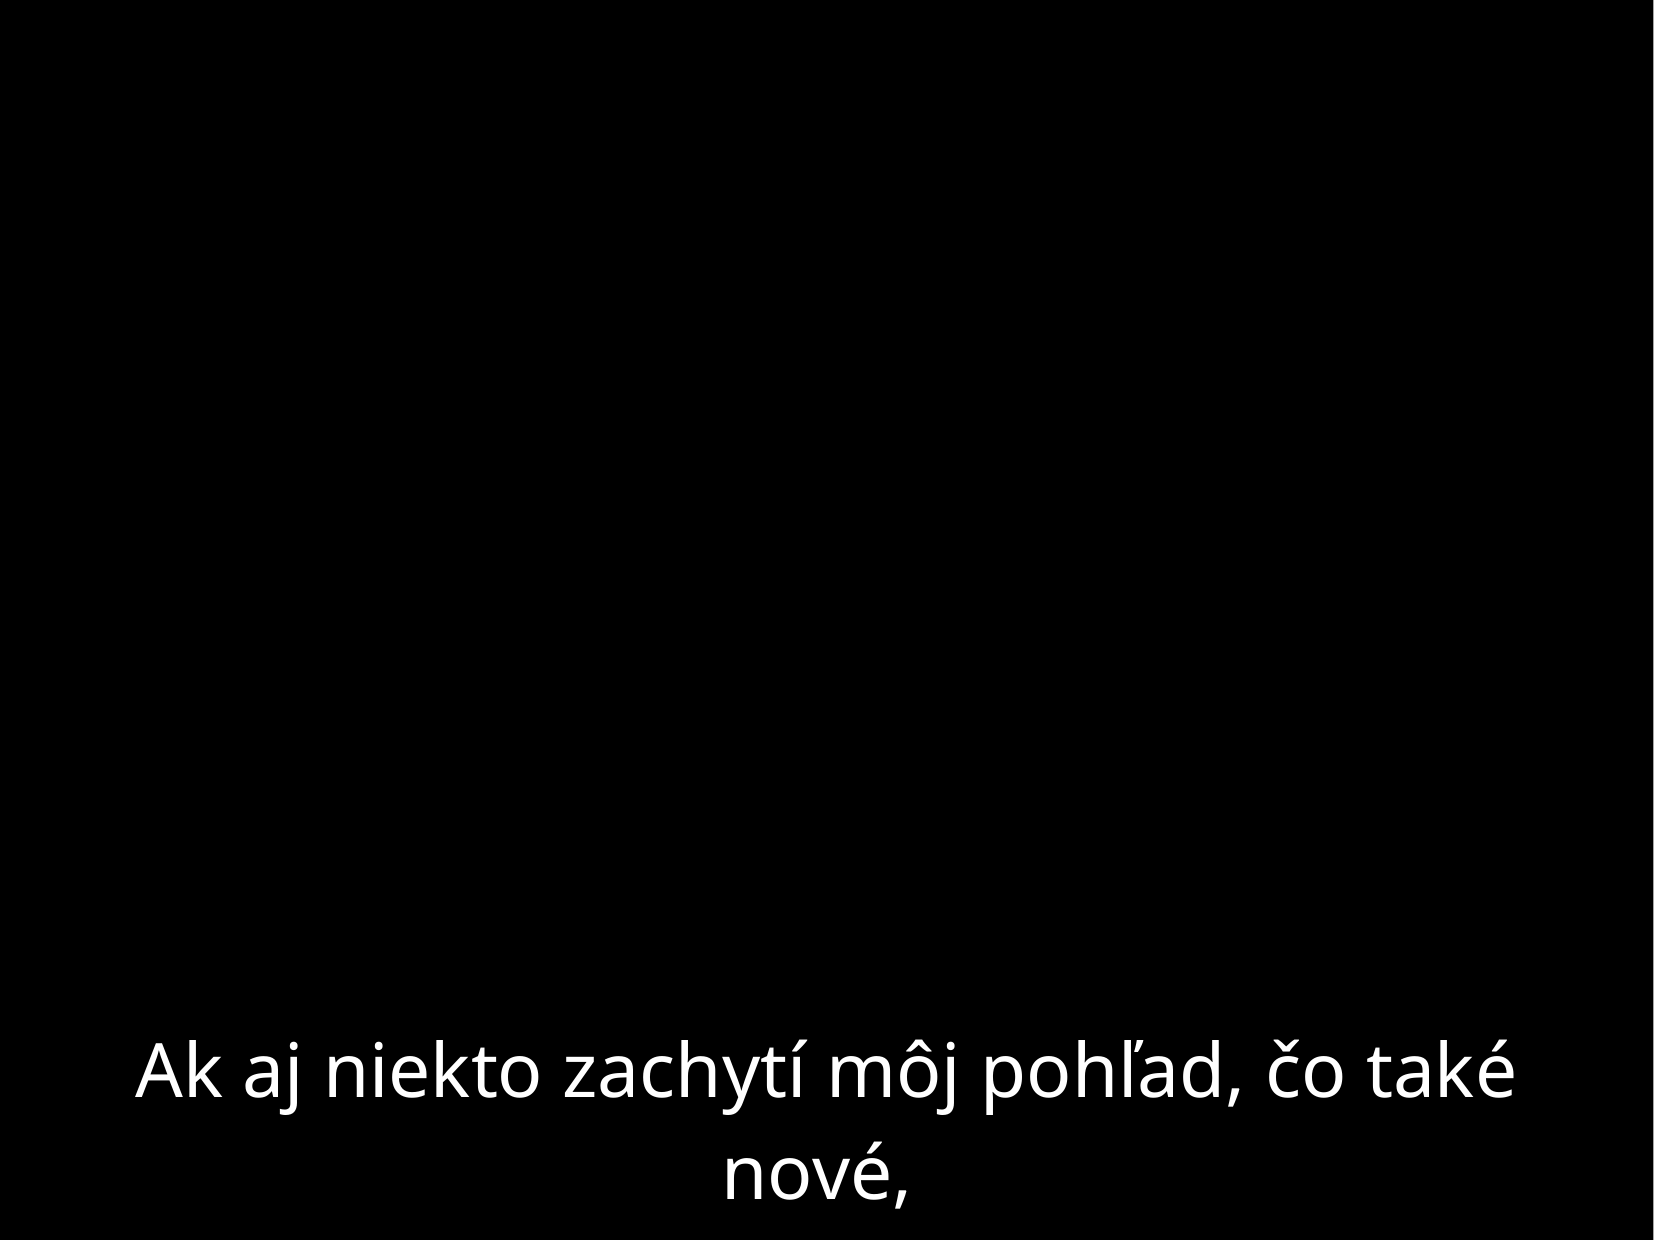

# Ak aj niekto zachytí môj pohľad, čo také nové,